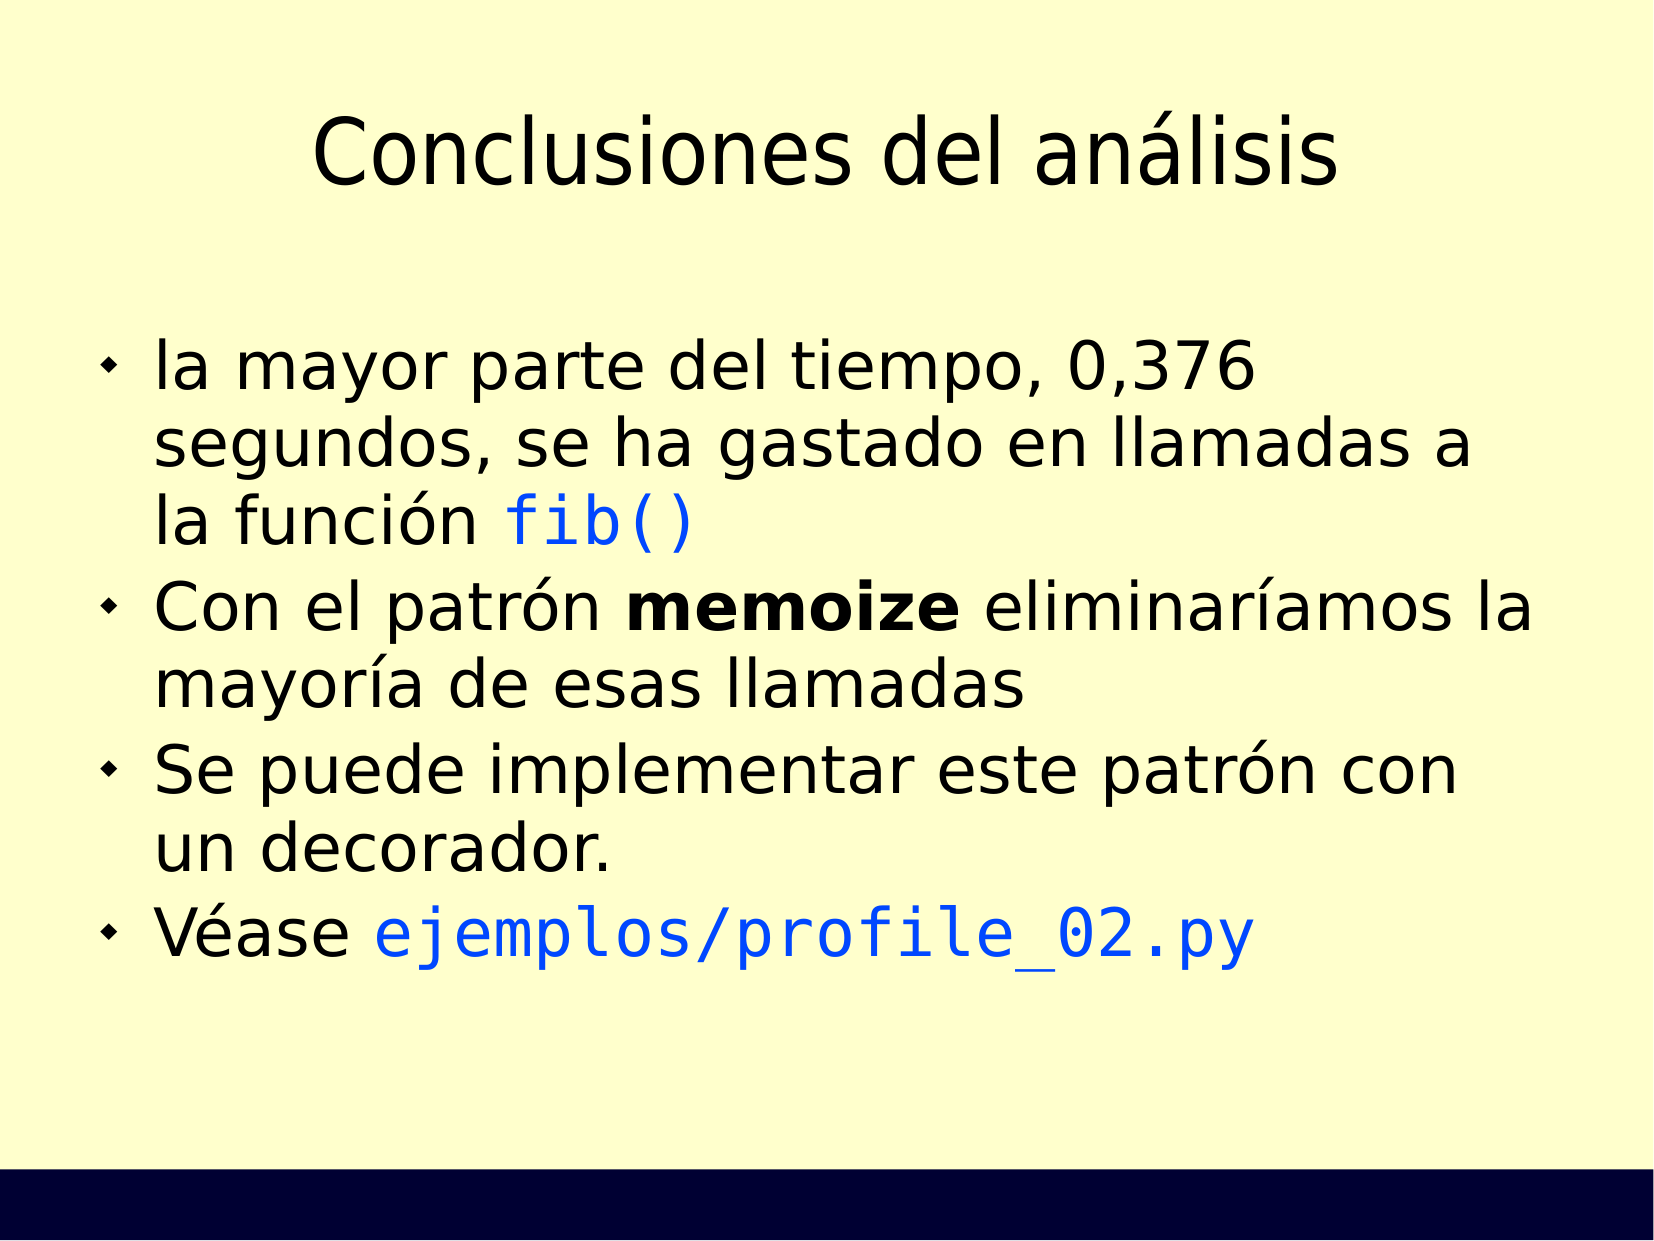

# Conclusiones del análisis
la mayor parte del tiempo, 0,376 segundos, se ha gastado en llamadas a la función fib()
Con el patrón memoize eliminaríamos la mayoría de esas llamadas
Se puede implementar este patrón con un decorador.
Véase ejemplos/profile_02.py